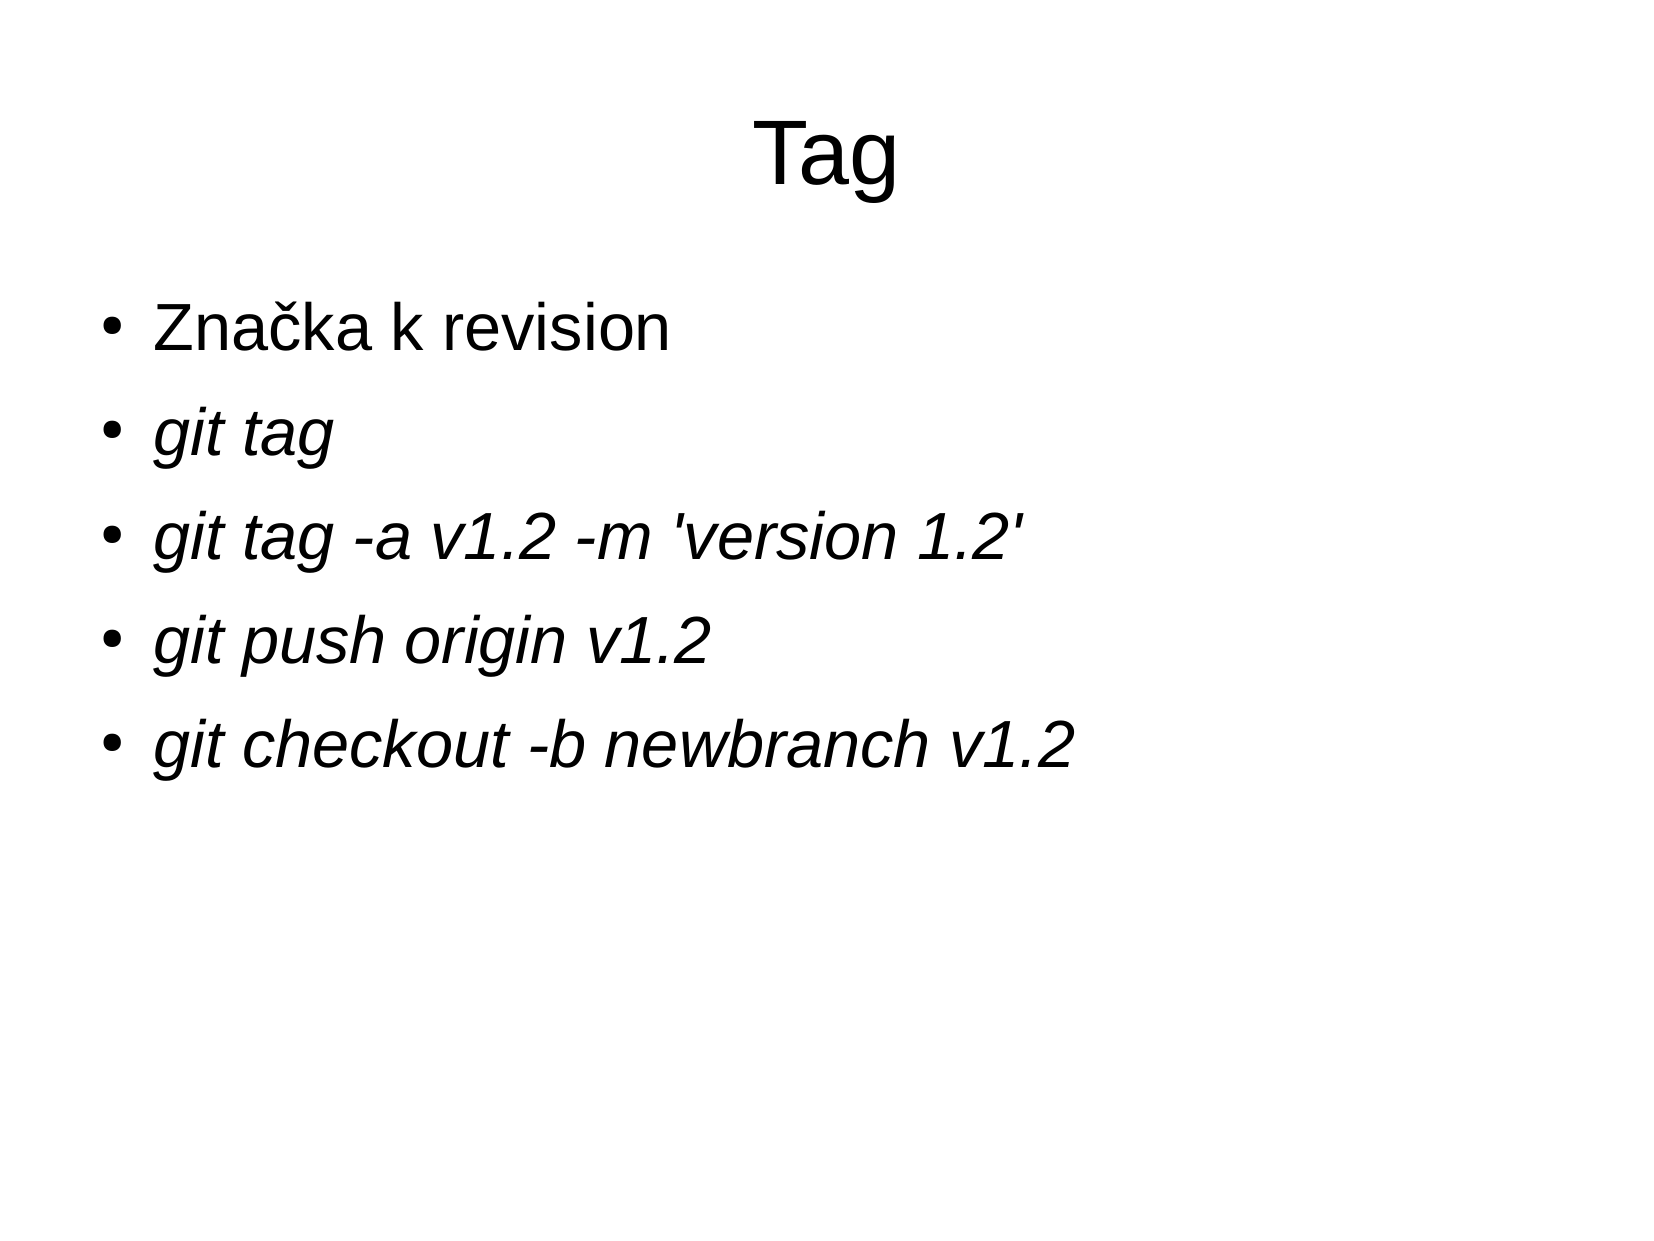

# Tag
Značka k revision
git tag
git tag -a v1.2 -m 'version 1.2'
git push origin v1.2
git checkout -b newbranch v1.2